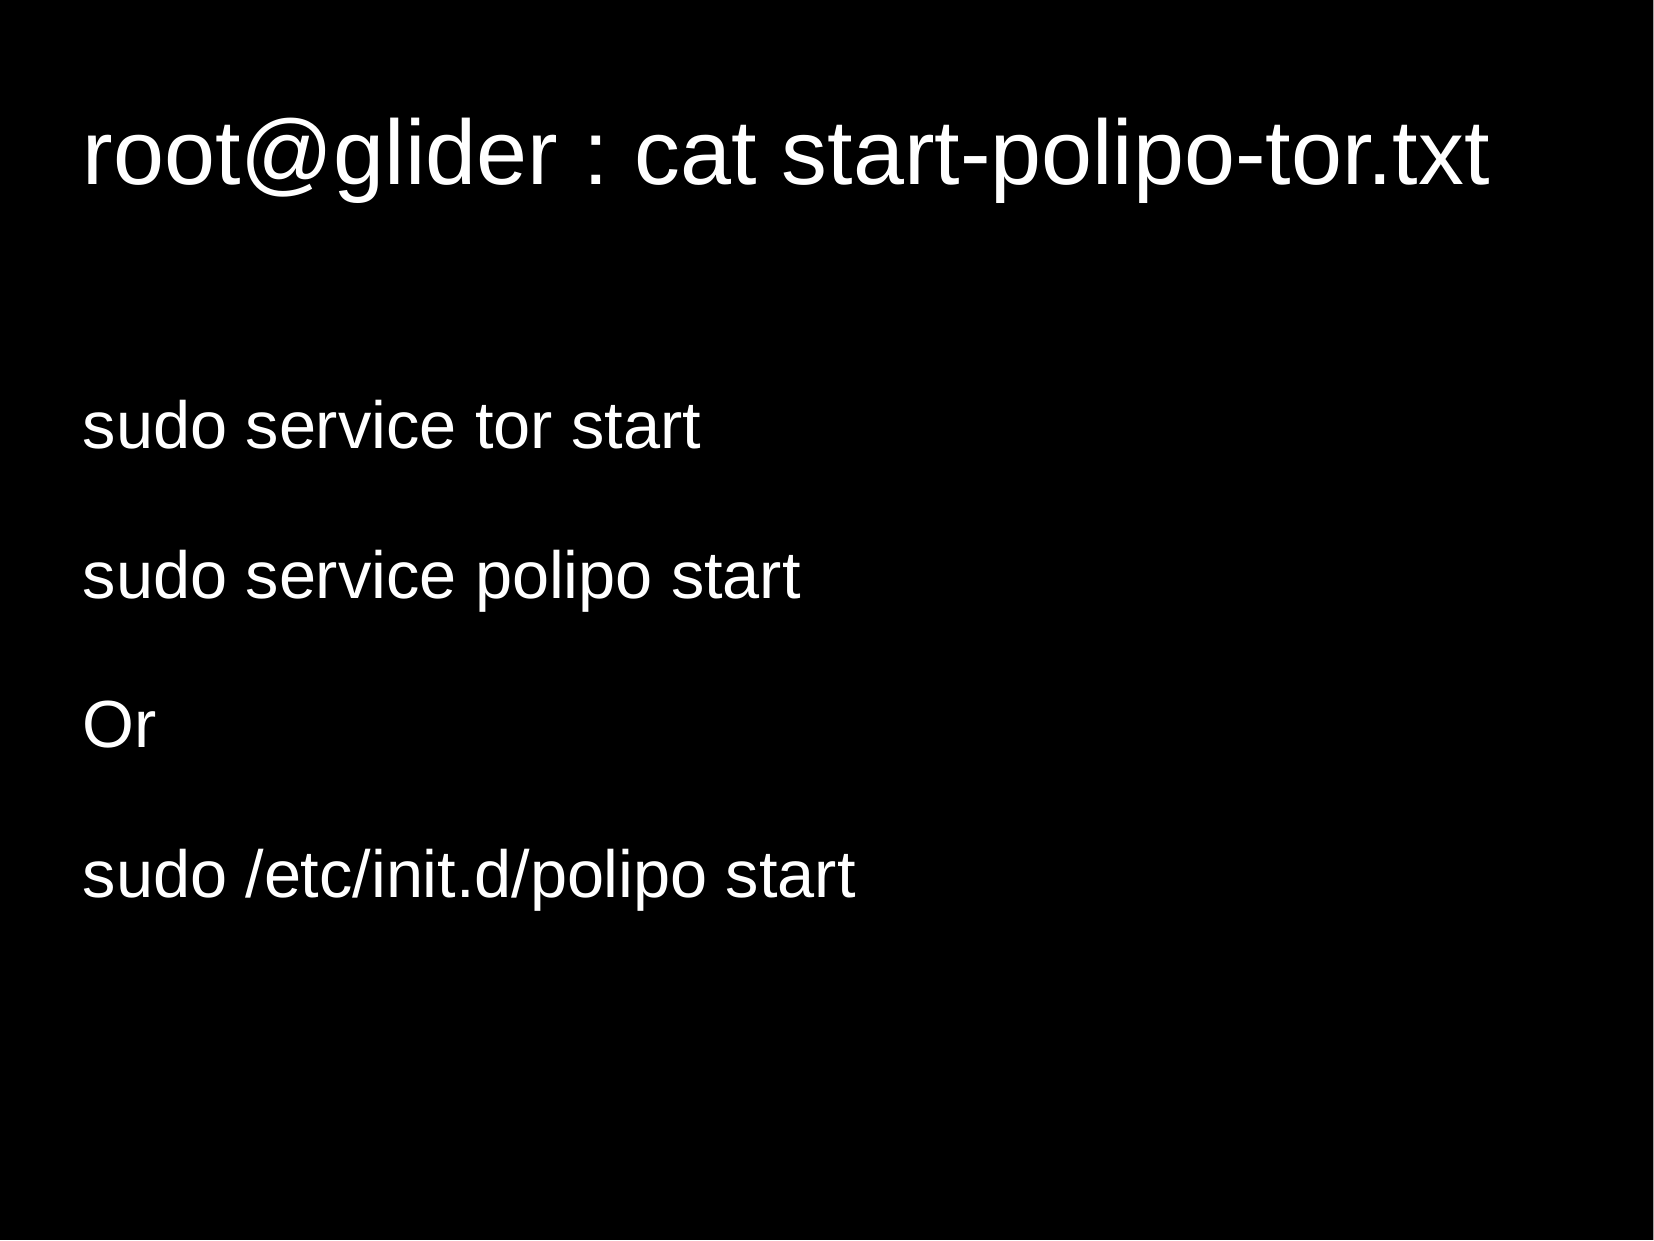

# root@glider : cat start-polipo-tor.txt
sudo service tor start
sudo service polipo start
Or
sudo /etc/init.d/polipo start